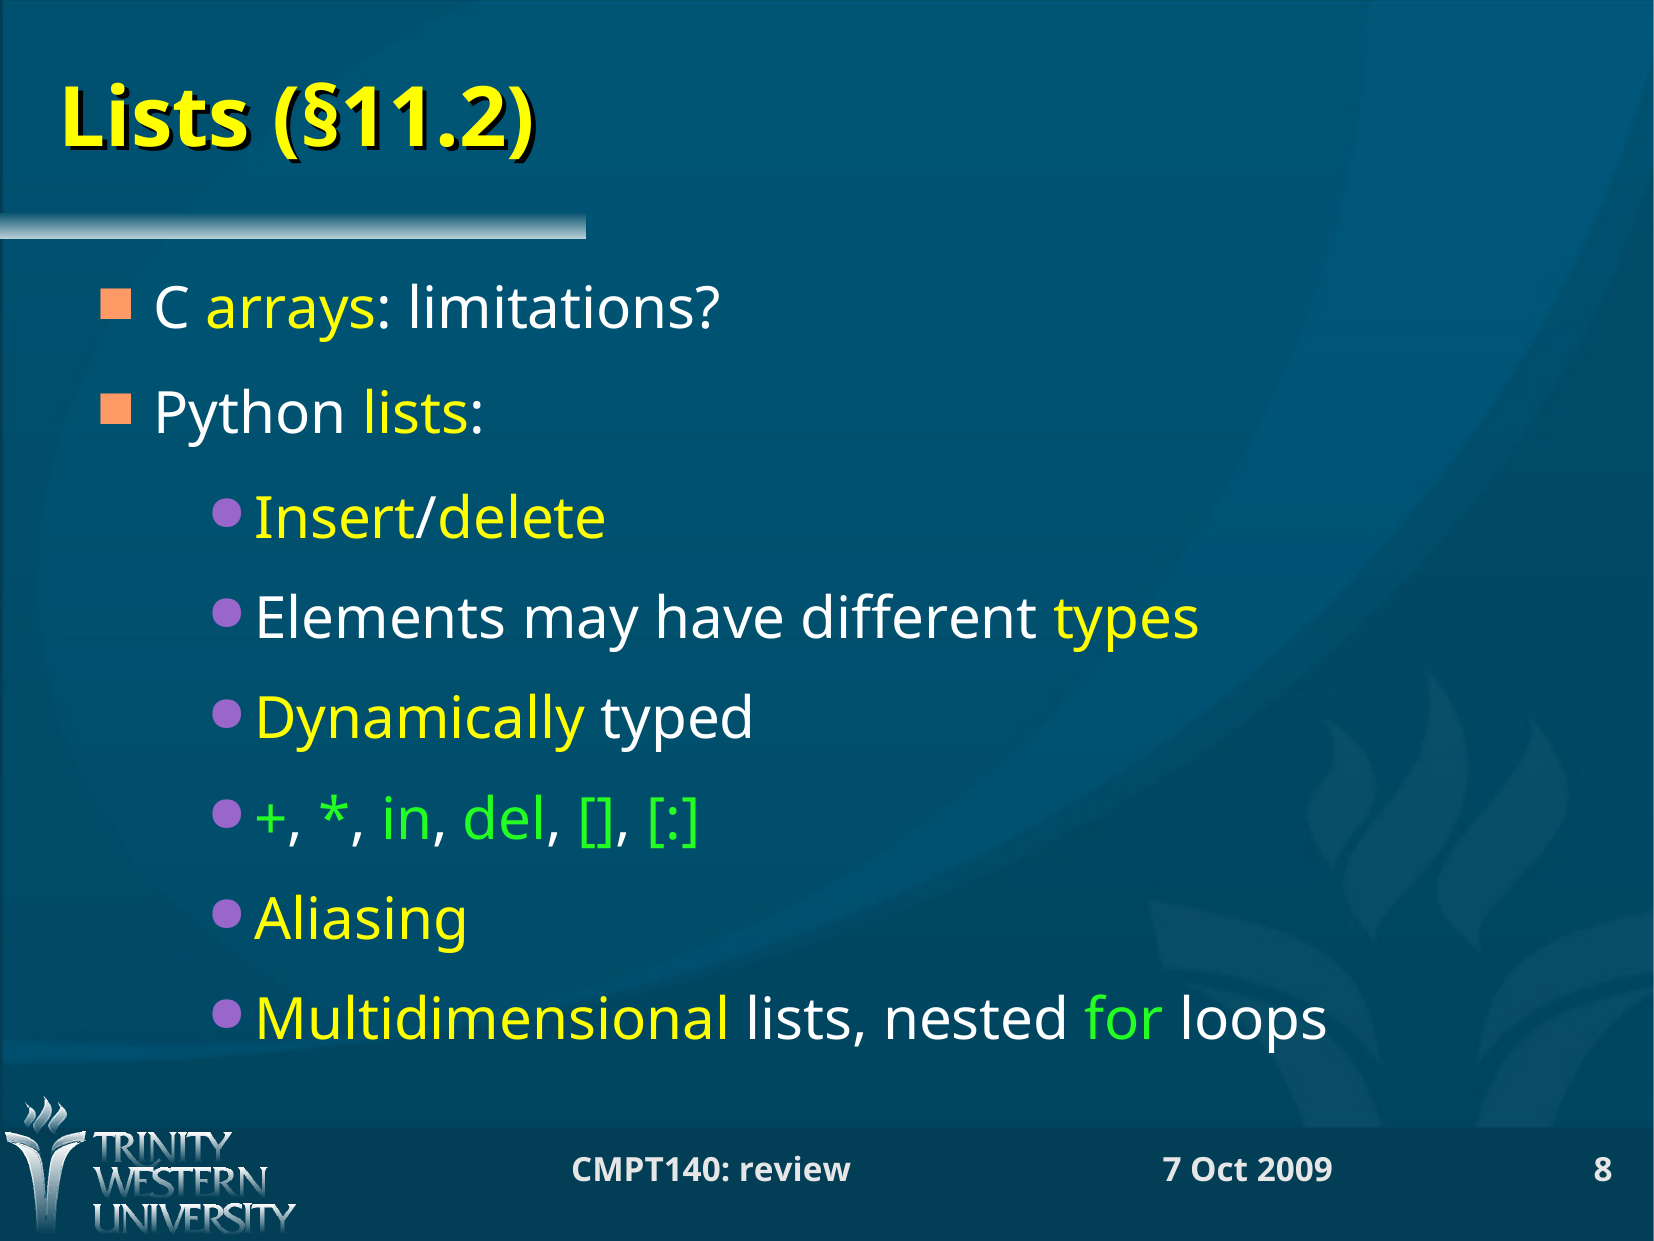

# Lists (§11.2)
C arrays: limitations?
Python lists:
Insert/delete
Elements may have different types
Dynamically typed
+, *, in, del, [], [:]
Aliasing
Multidimensional lists, nested for loops
CMPT140: review
7 Oct 2009
8